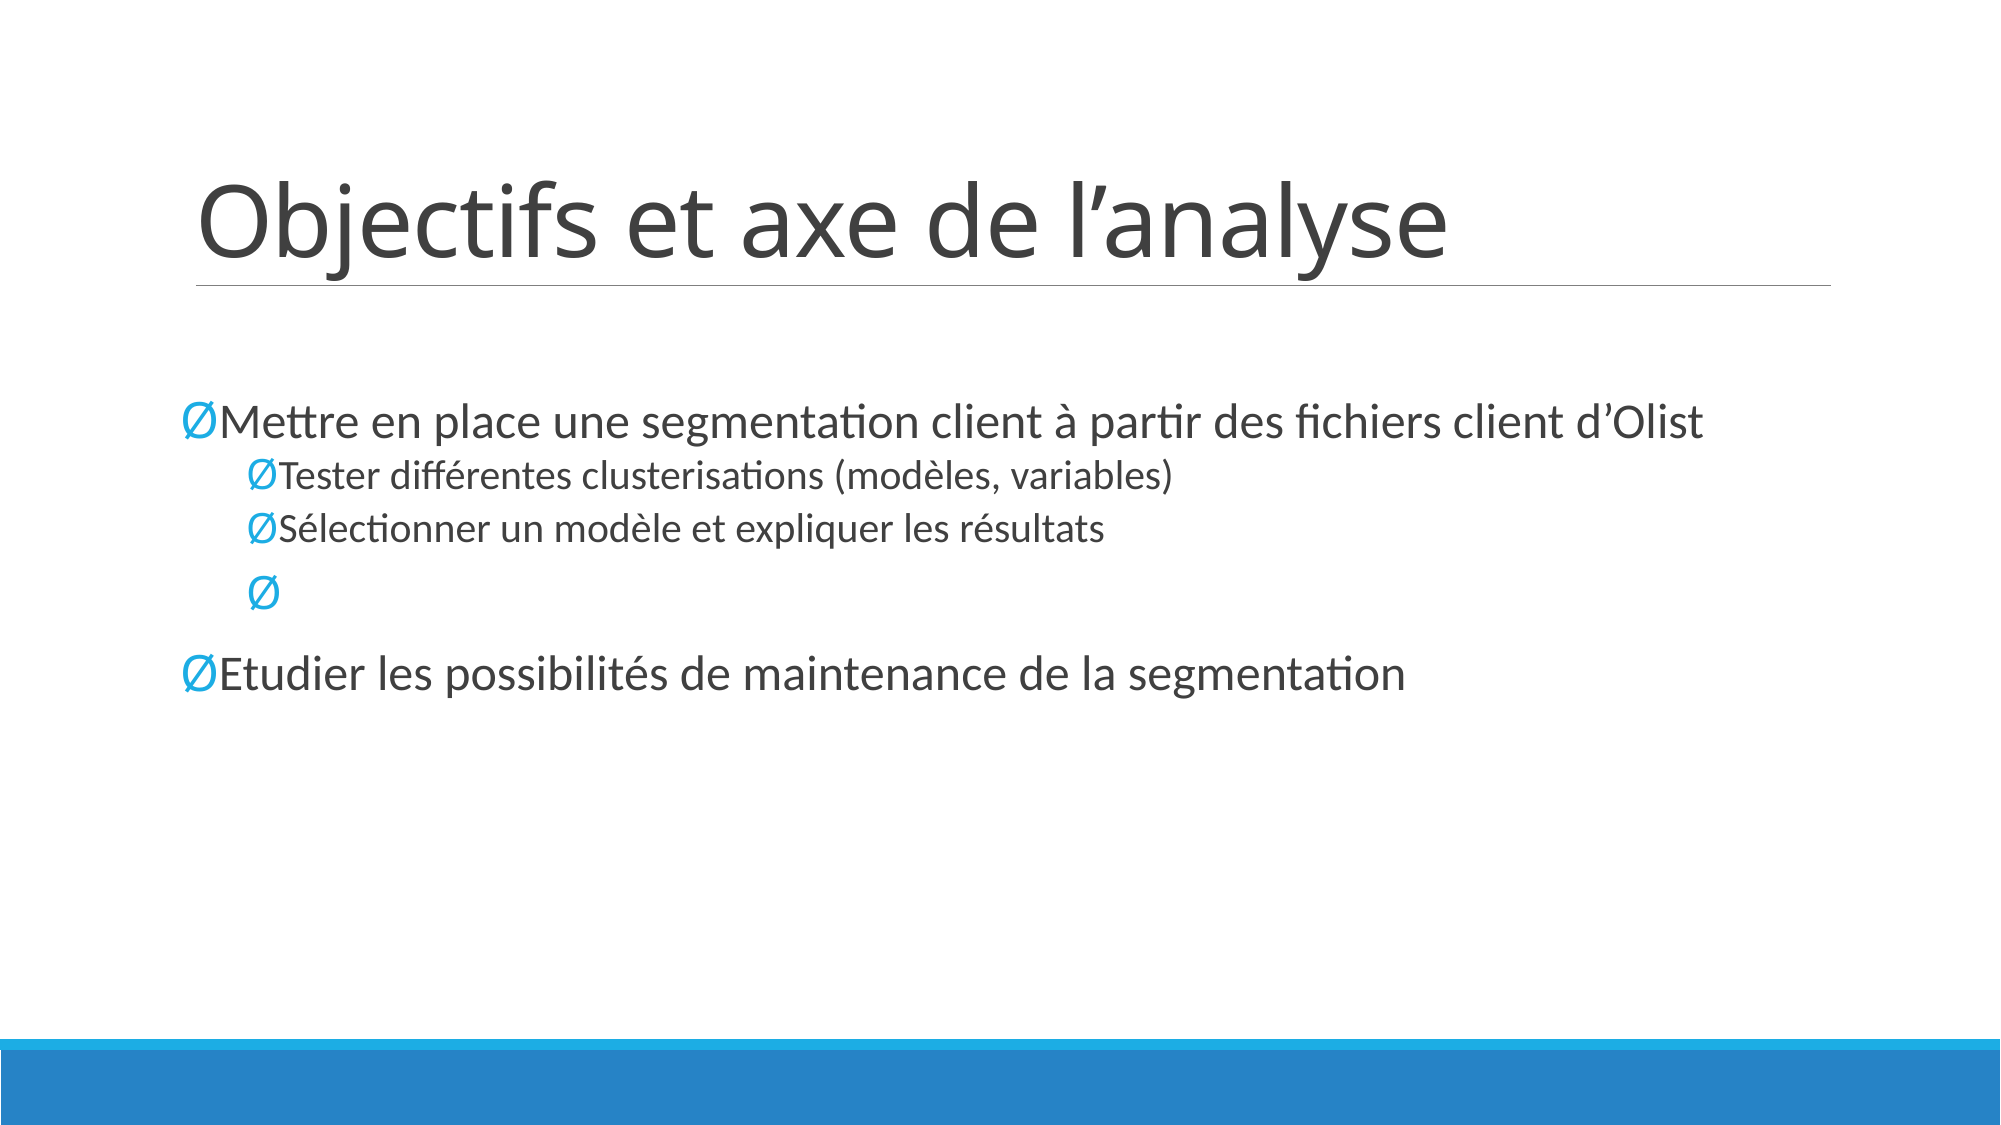

# Objectifs et axe de l’analyse
Mettre en place une segmentation client à partir des fichiers client d’Olist
Tester différentes clusterisations (modèles, variables)
Sélectionner un modèle et expliquer les résultats
Etudier les possibilités de maintenance de la segmentation